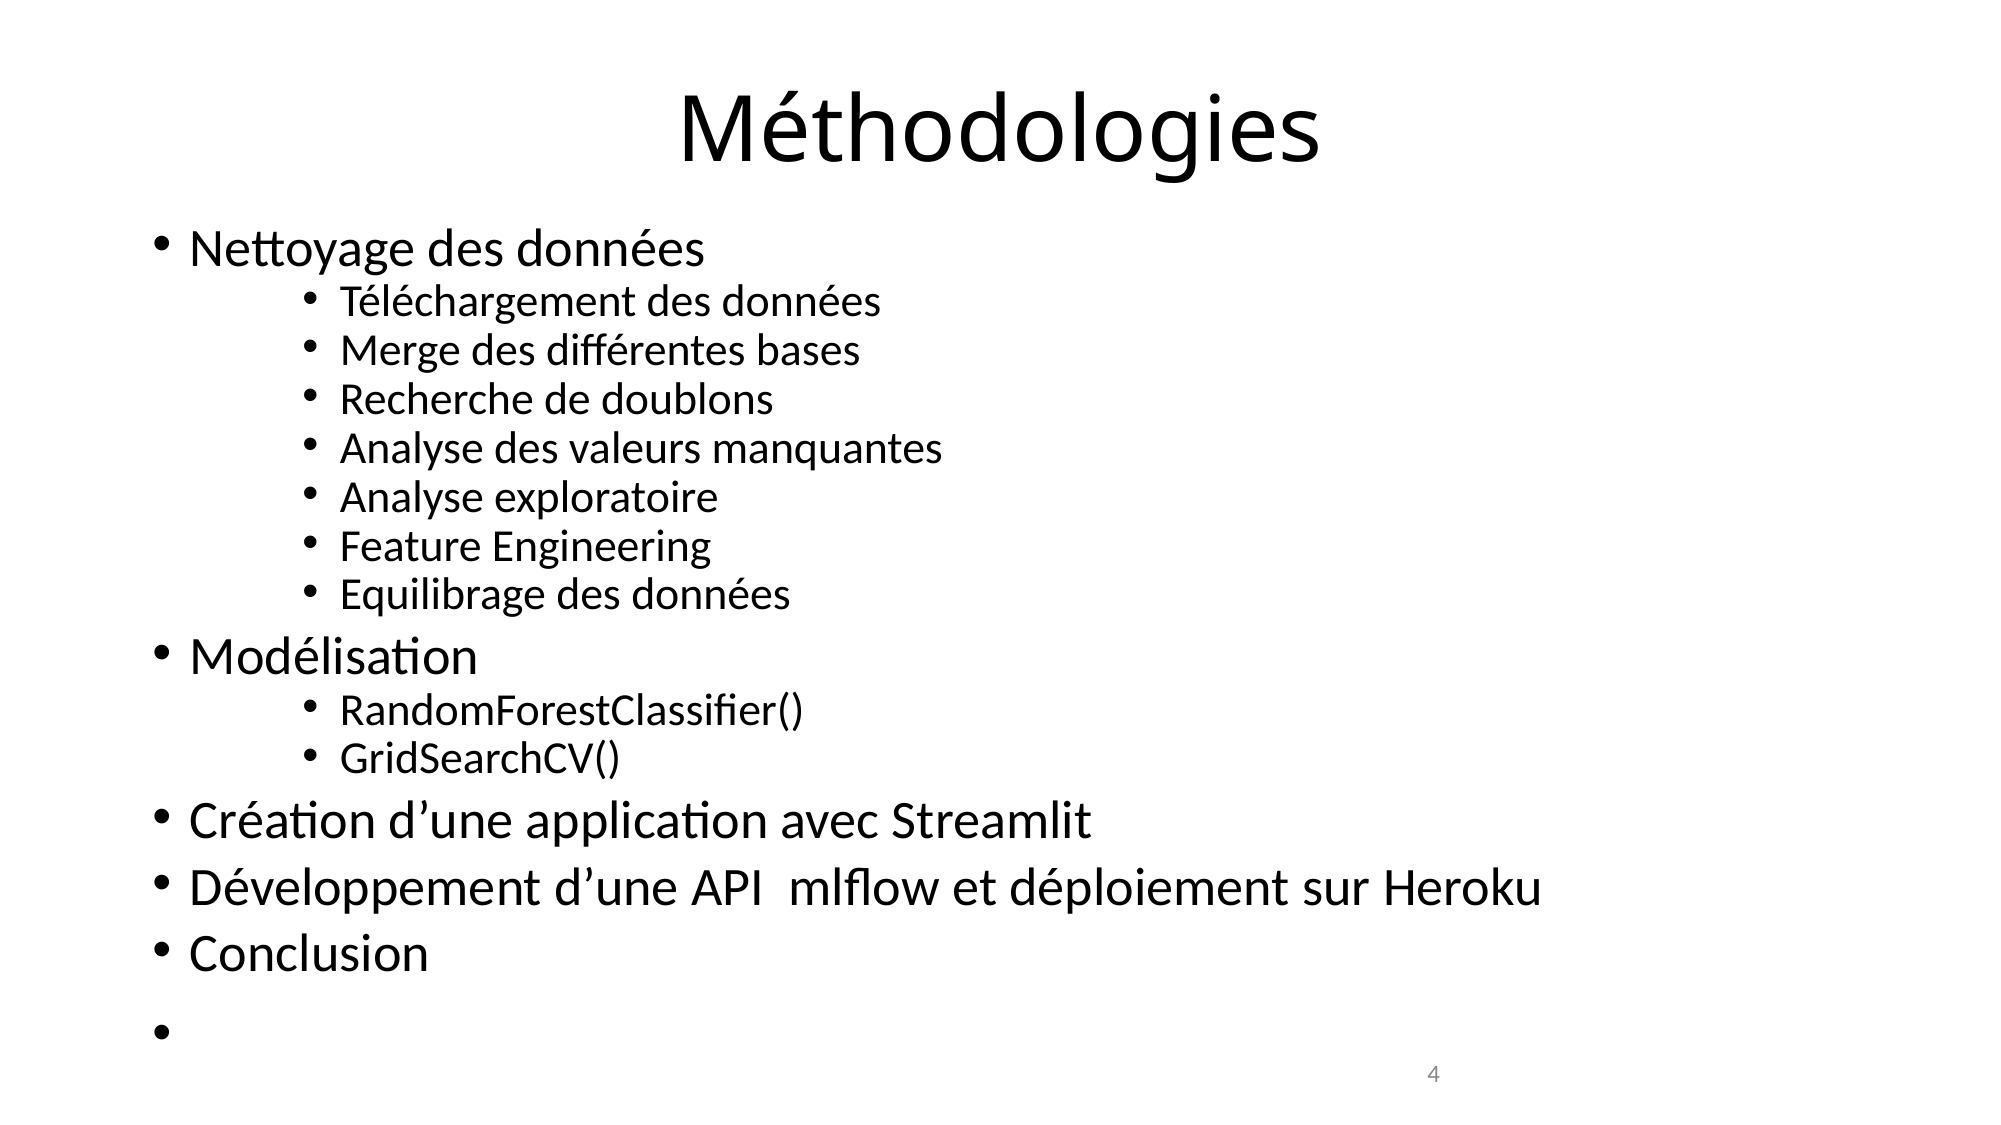

# Méthodologies
Nettoyage des données
Téléchargement des données
Merge des différentes bases
Recherche de doublons
Analyse des valeurs manquantes
Analyse exploratoire
Feature Engineering
Equilibrage des données
Modélisation
RandomForestClassifier()
GridSearchCV()
Création d’une application avec Streamlit
Développement d’une API mlflow et déploiement sur Heroku
Conclusion